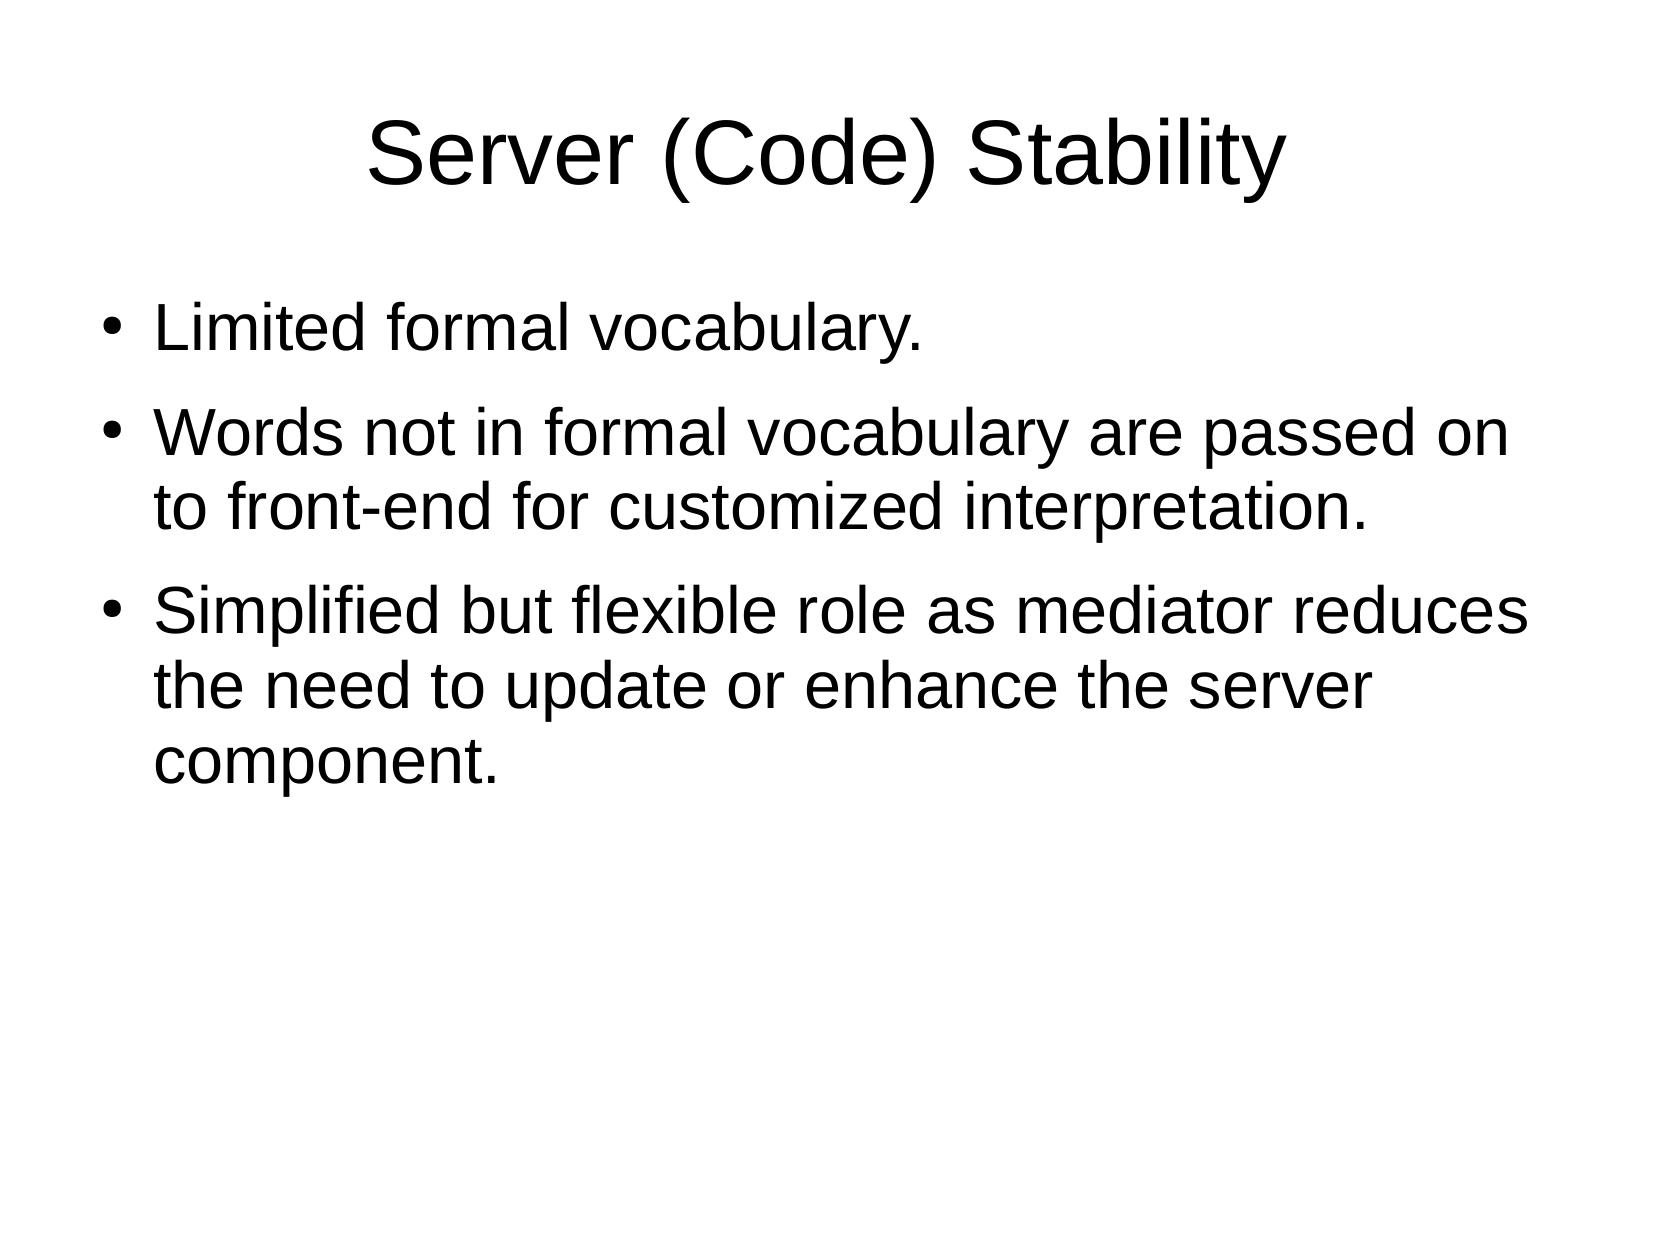

# Server (Code) Stability
Limited formal vocabulary.
Words not in formal vocabulary are passed on to front-end for customized interpretation.
Simplified but flexible role as mediator reduces the need to update or enhance the server component.